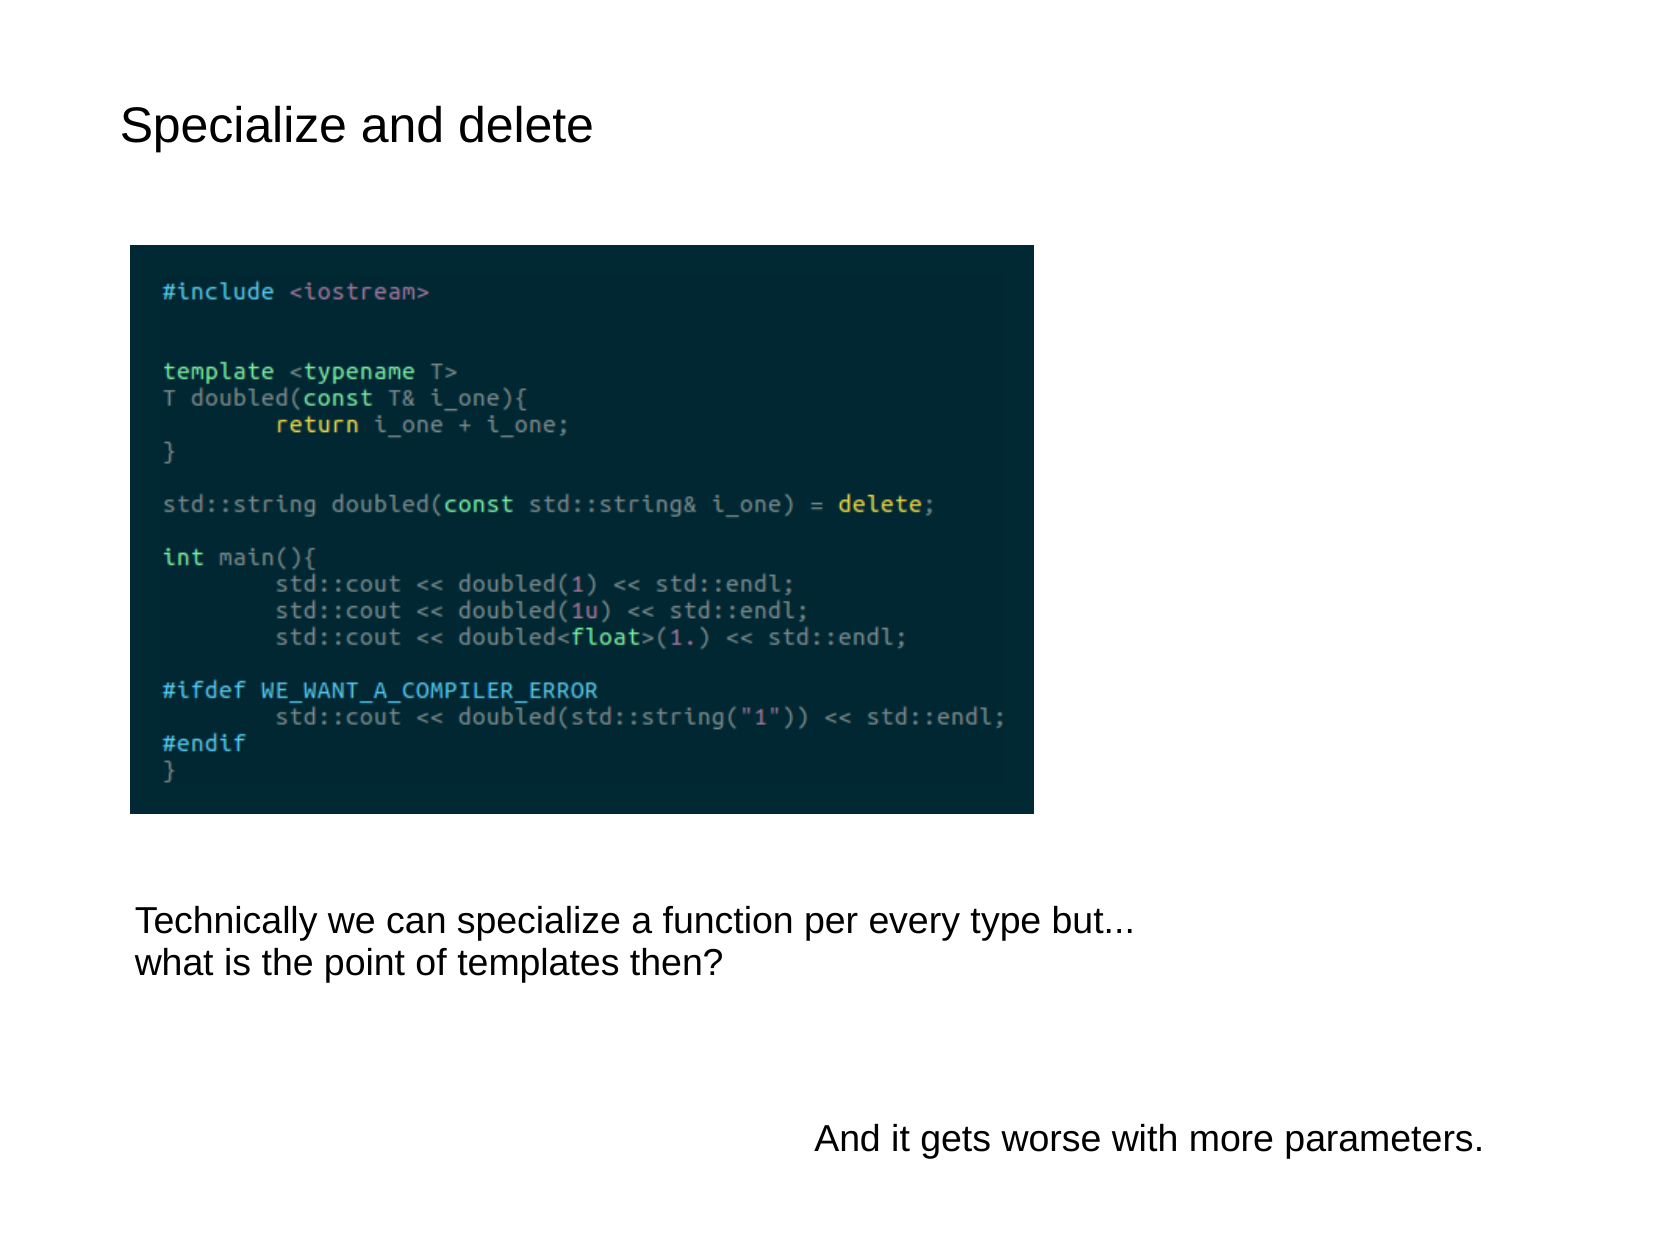

Specialize and delete
Technically we can specialize a function per every type but...
what is the point of templates then?
And it gets worse with more parameters.